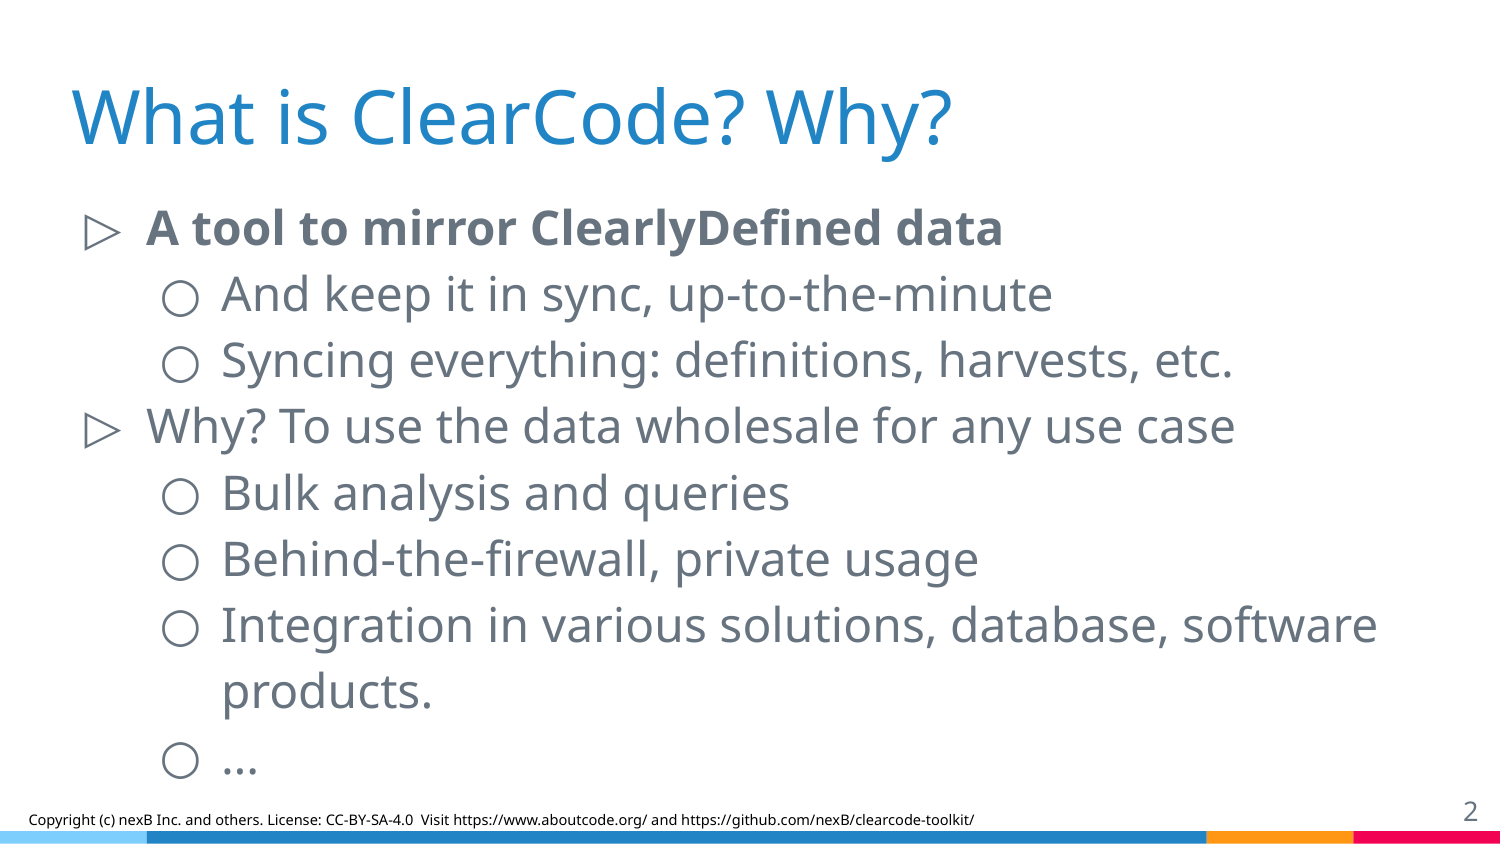

# What is ClearCode? Why?
A tool to mirror ClearlyDefined data
And keep it in sync, up-to-the-minute
Syncing everything: definitions, harvests, etc.
Why? To use the data wholesale for any use case
Bulk analysis and queries
Behind-the-firewall, private usage
Integration in various solutions, database, software products.
...